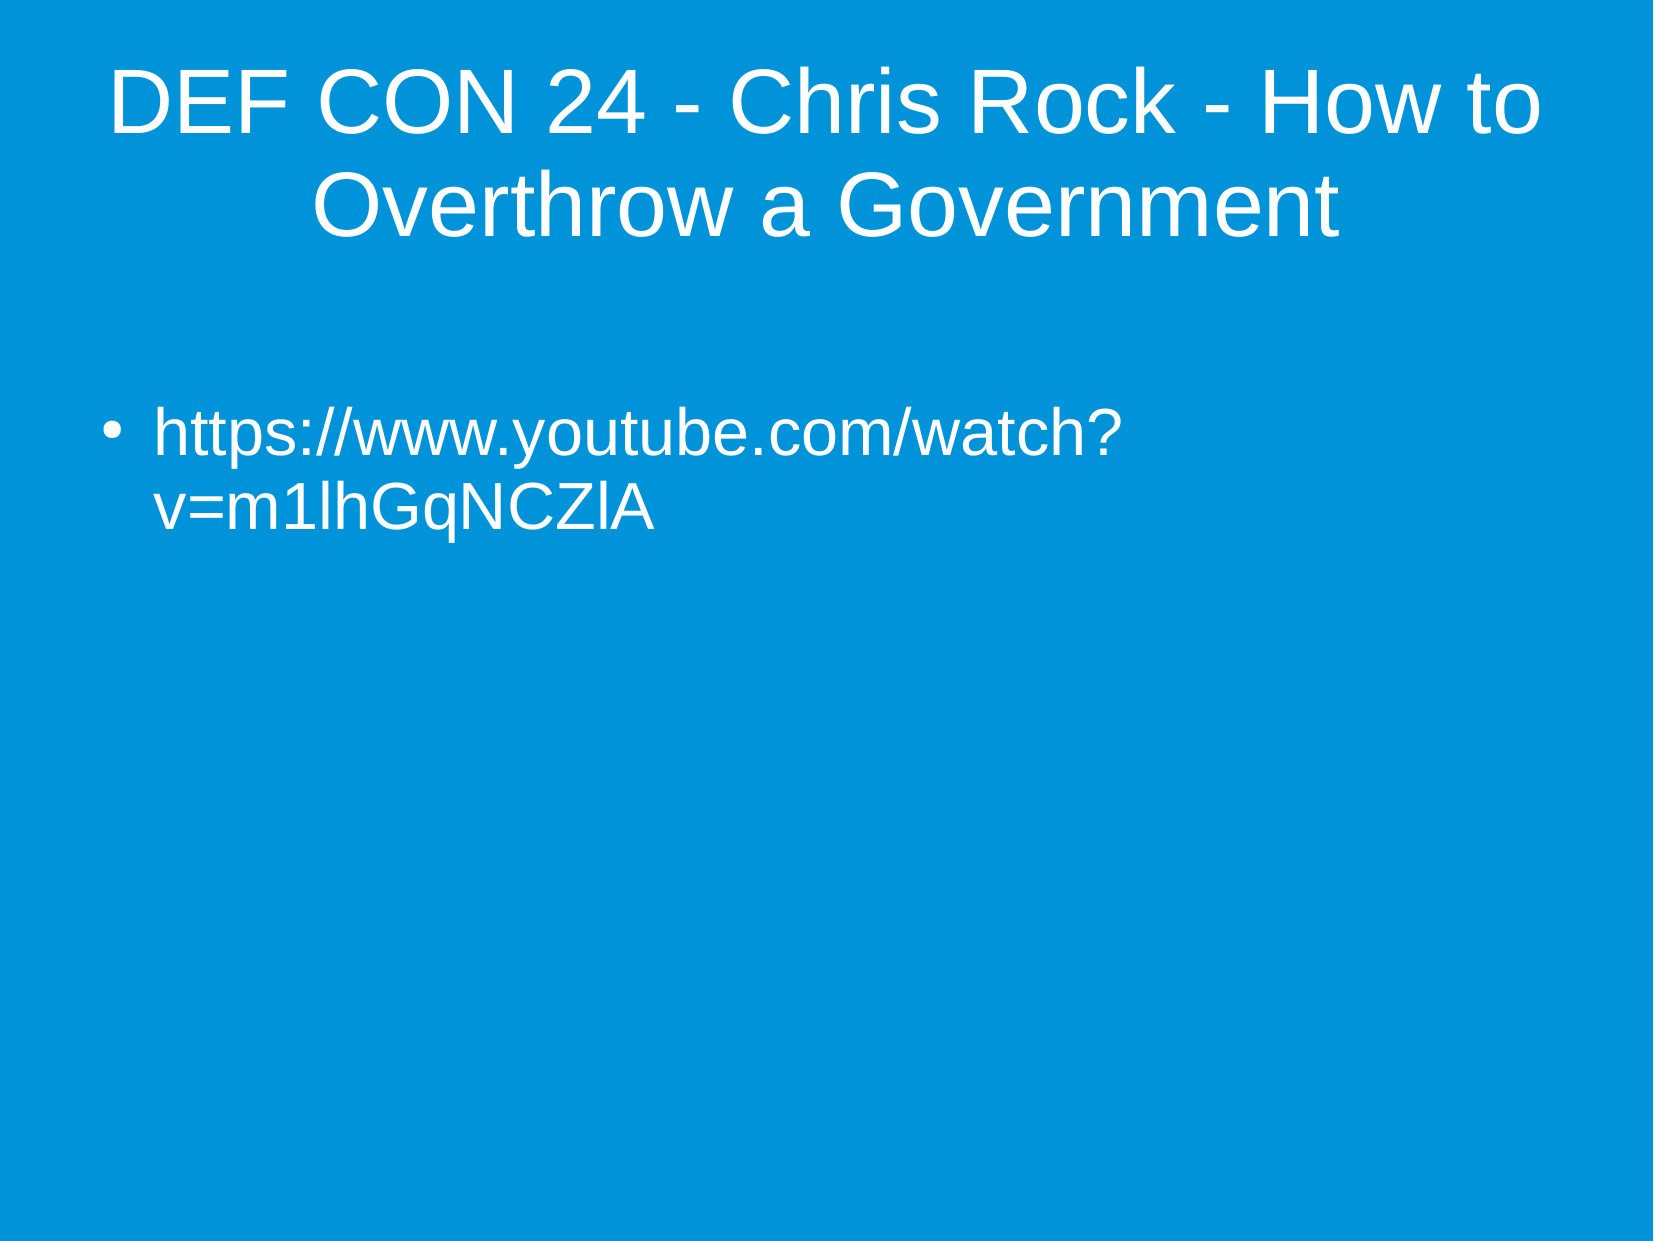

# DEF CON 24 - Chris Rock - How to Overthrow a Government
https://www.youtube.com/watch?v=m1lhGqNCZlA